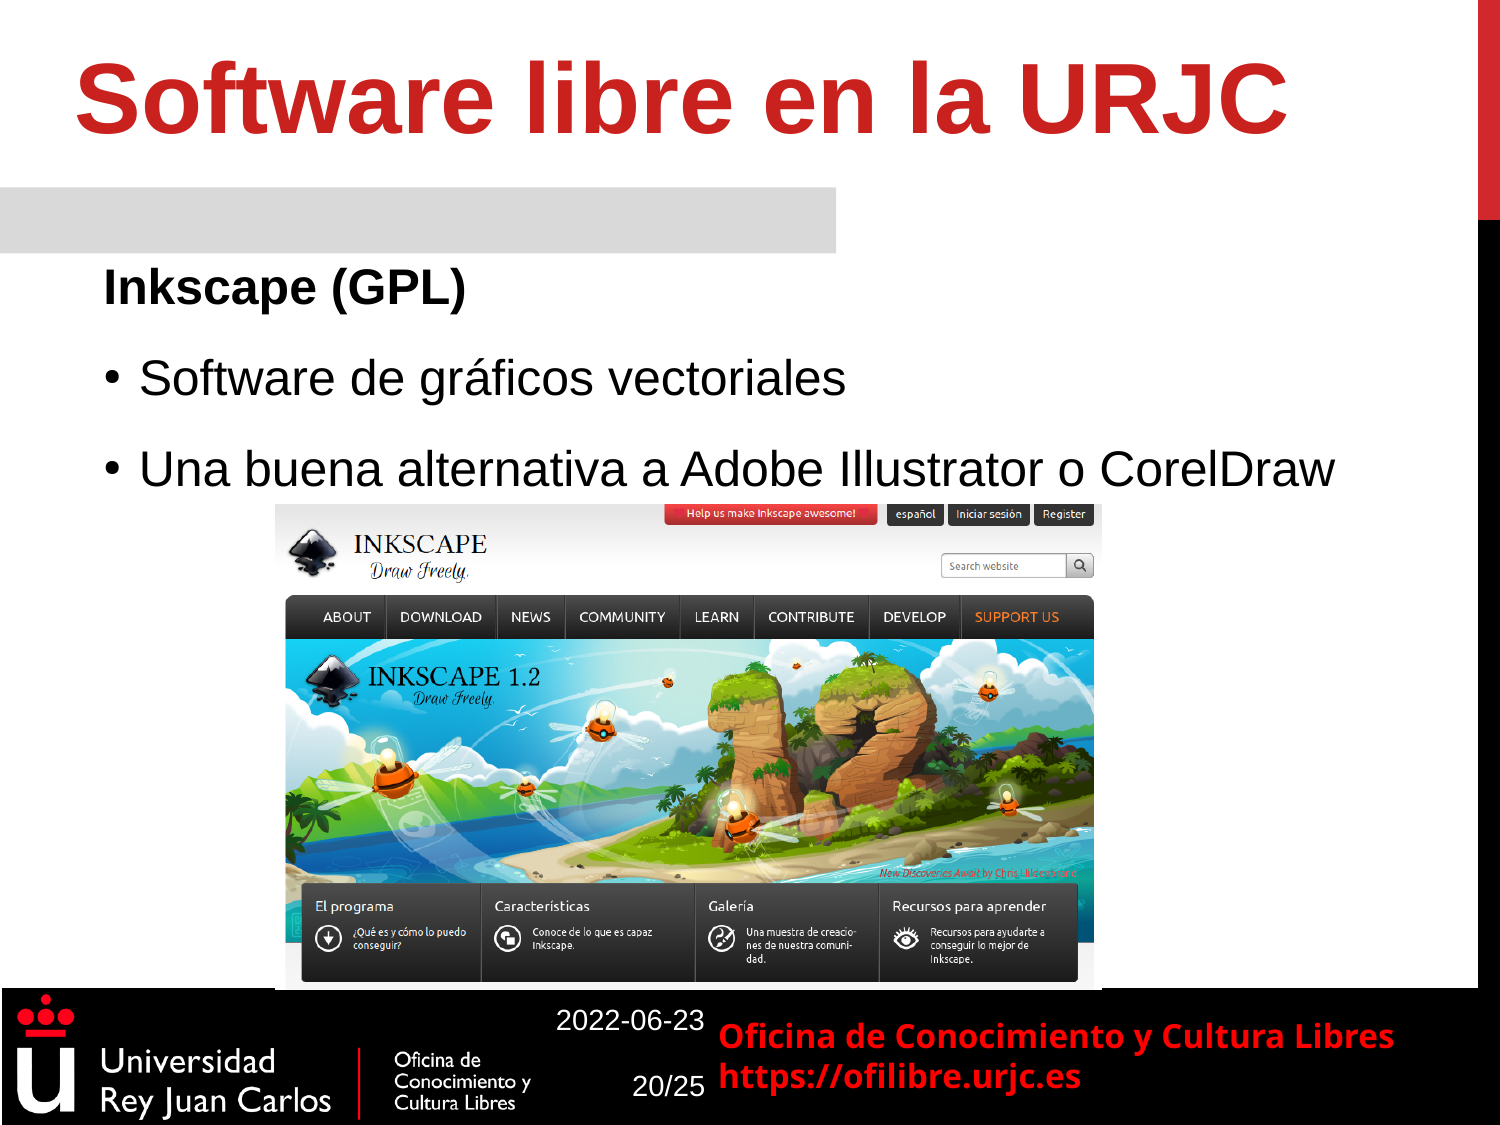

#
Software libre en la URJC
Inkscape (GPL)
Software de gráficos vectoriales
Una buena alternativa a Adobe Illustrator o CorelDraw